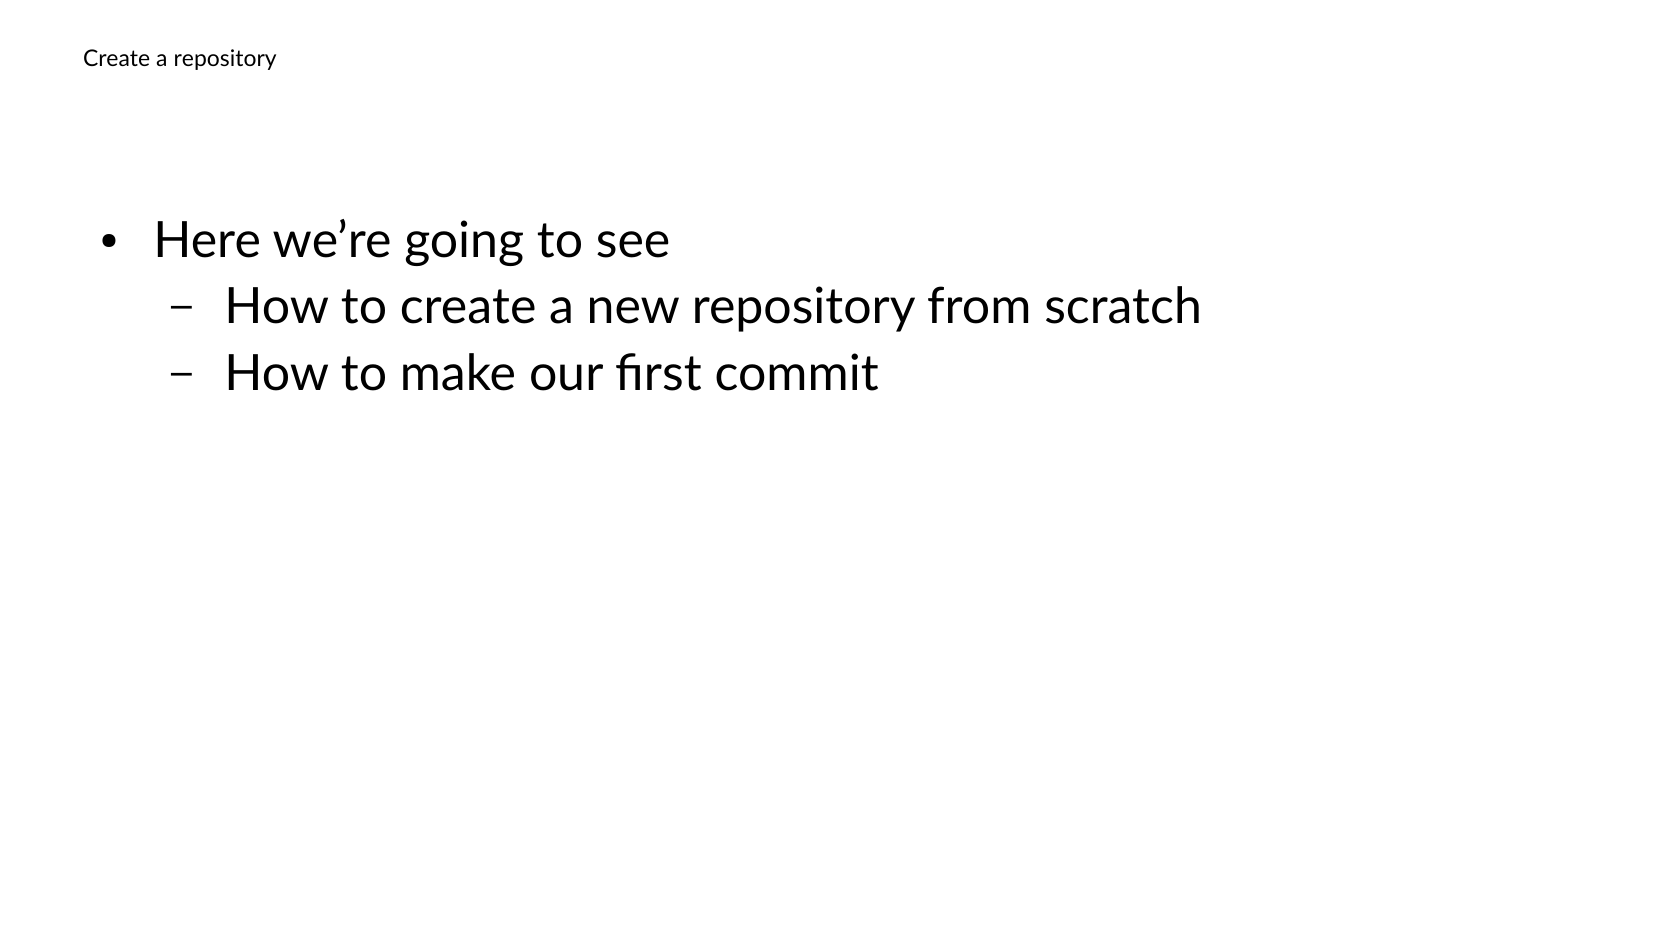

# Create a repository
Here we’re going to see
How to create a new repository from scratch
How to make our first commit